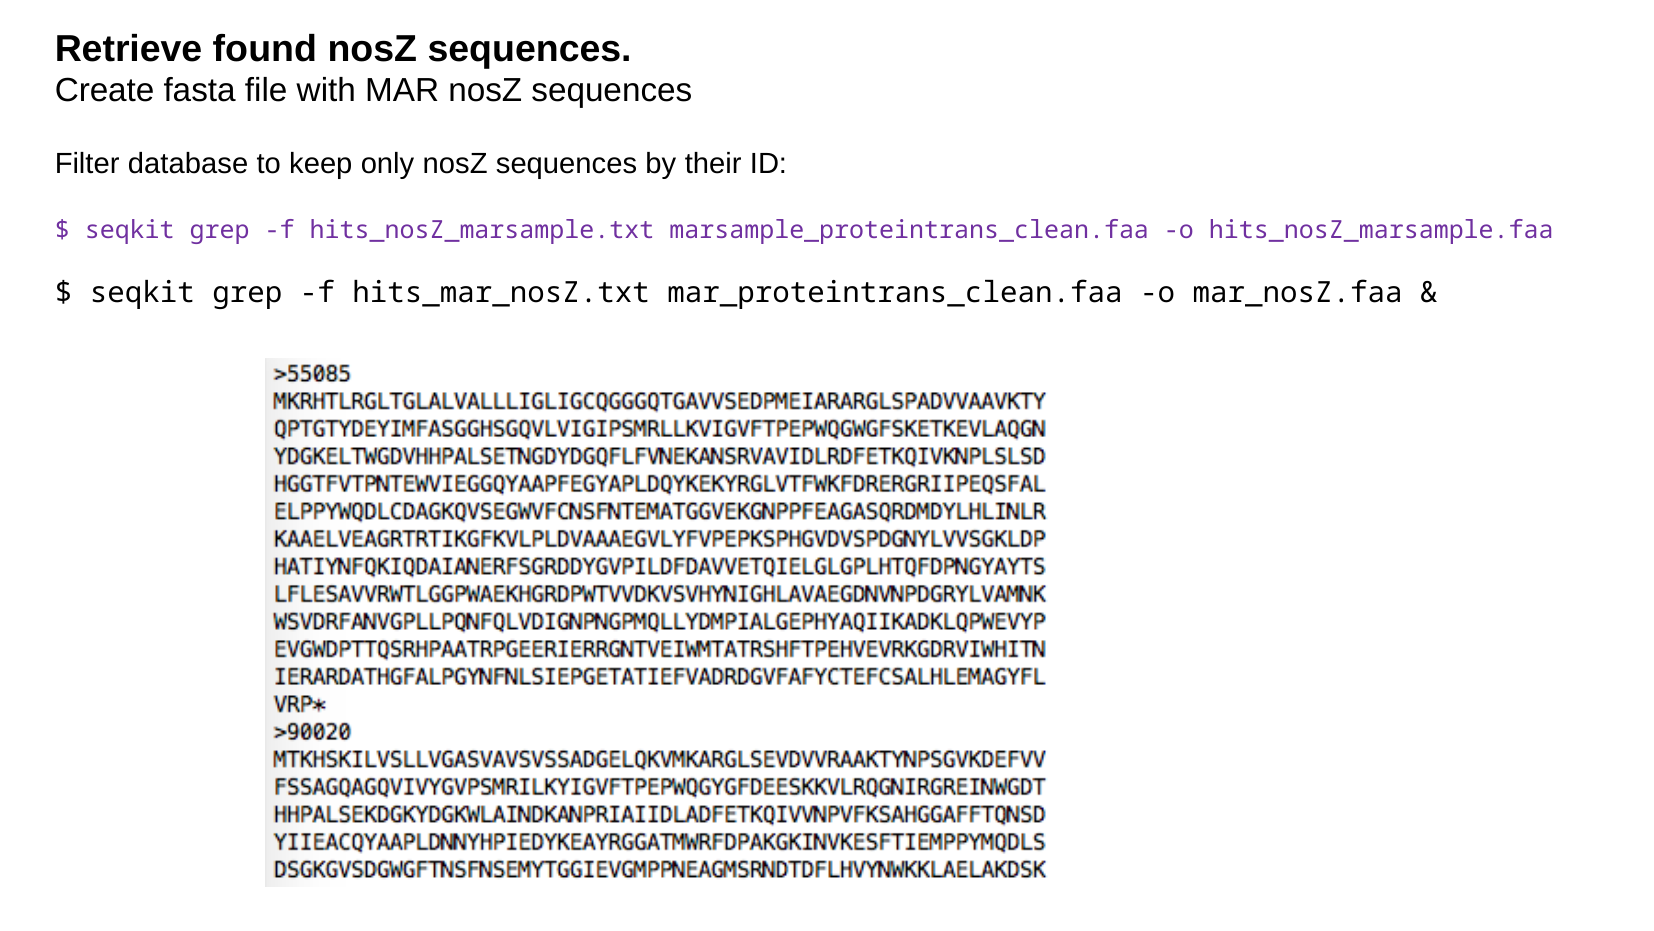

Retrieve found nosZ sequences.
Create fasta file with MAR nosZ sequences
Filter database to keep only nosZ sequences by their ID:
$ seqkit grep -f hits_nosZ_marsample.txt marsample_proteintrans_clean.faa -o hits_nosZ_marsample.faa
$ seqkit grep -f hits_mar_nosZ.txt mar_proteintrans_clean.faa -o mar_nosZ.faa &